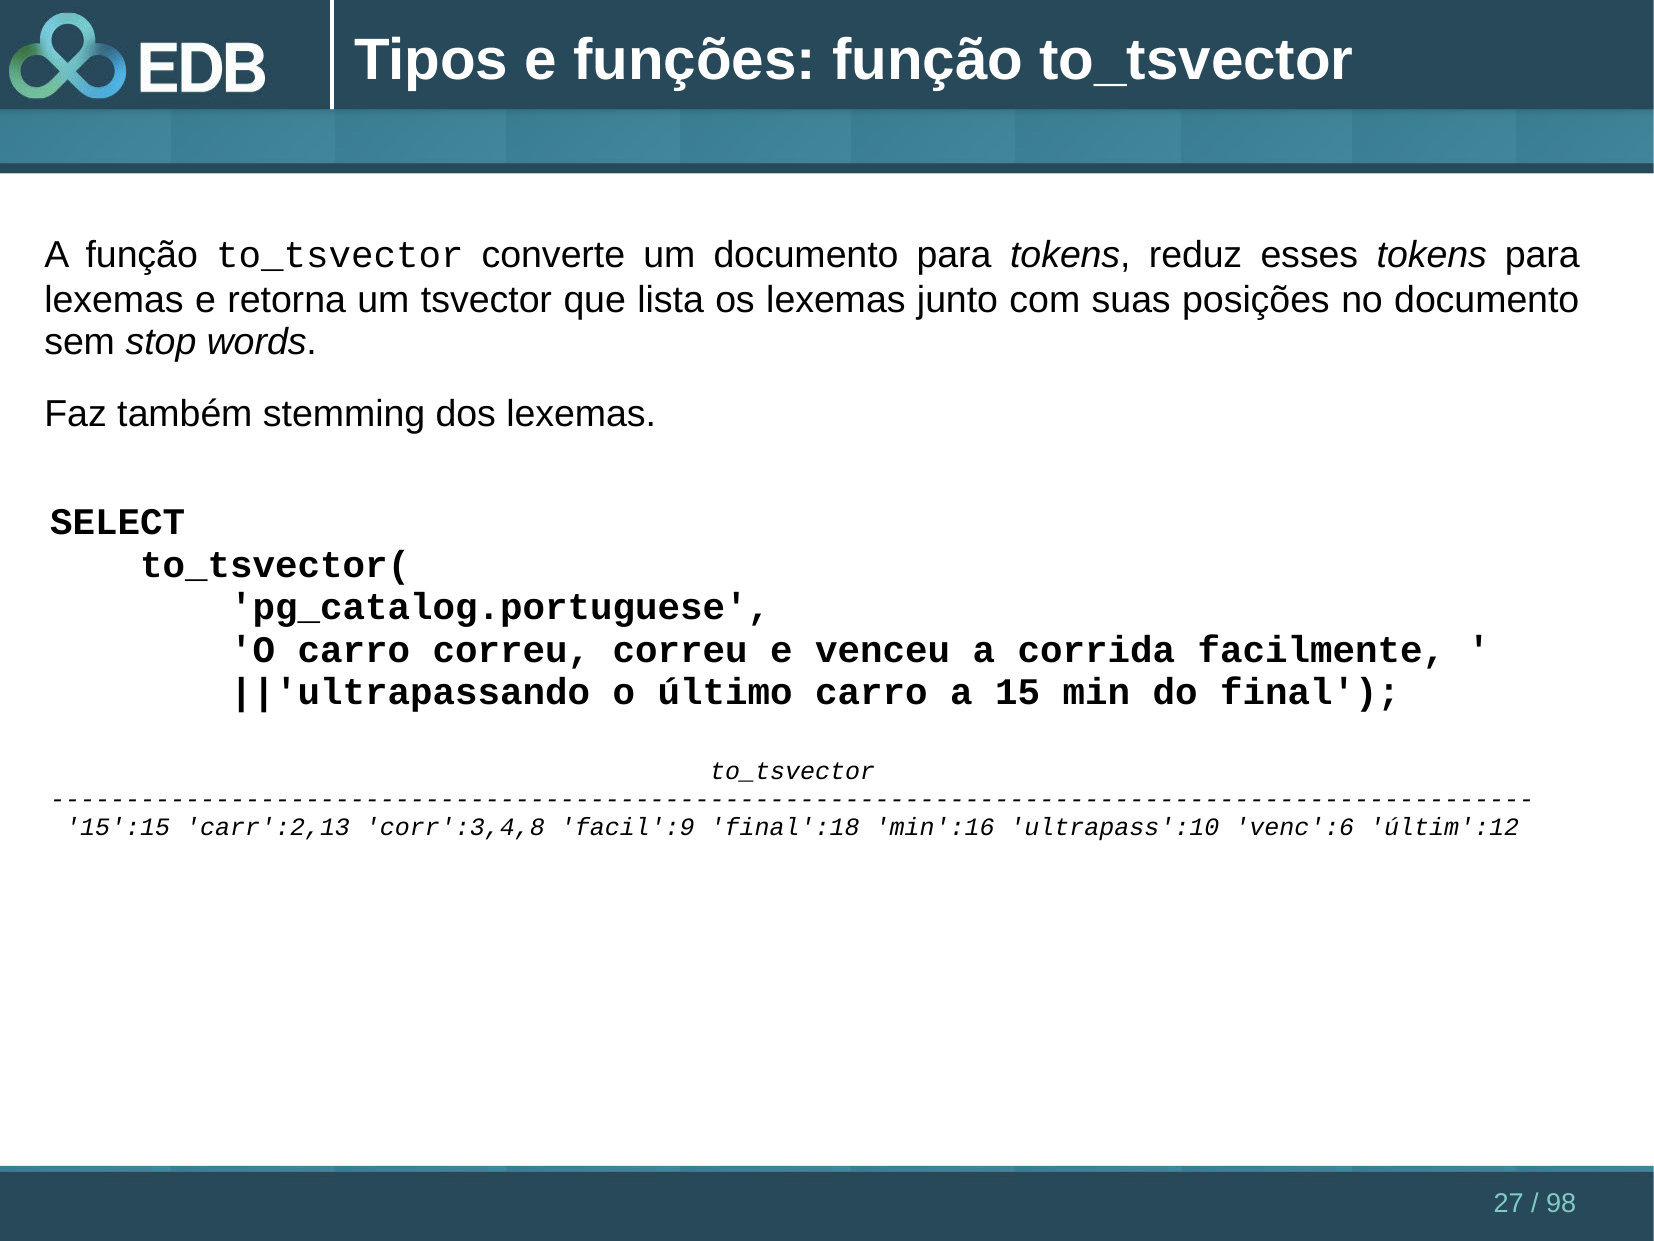

# Tipos e funções: função to_tsvector
A função to_tsvector converte um documento para tokens, reduz esses tokens para lexemas e retorna um tsvector que lista os lexemas junto com suas posições no documento sem stop words.
Faz também stemming dos lexemas.
SELECT
 to_tsvector(
 'pg_catalog.portuguese',
 'O carro correu, correu e venceu a corrida facilmente, '
 ||'ultrapassando o último carro a 15 min do final');
 to_tsvector
---------------------------------------------------------------------------------------------------
 '15':15 'carr':2,13 'corr':3,4,8 'facil':9 'final':18 'min':16 'ultrapass':10 'venc':6 'últim':12